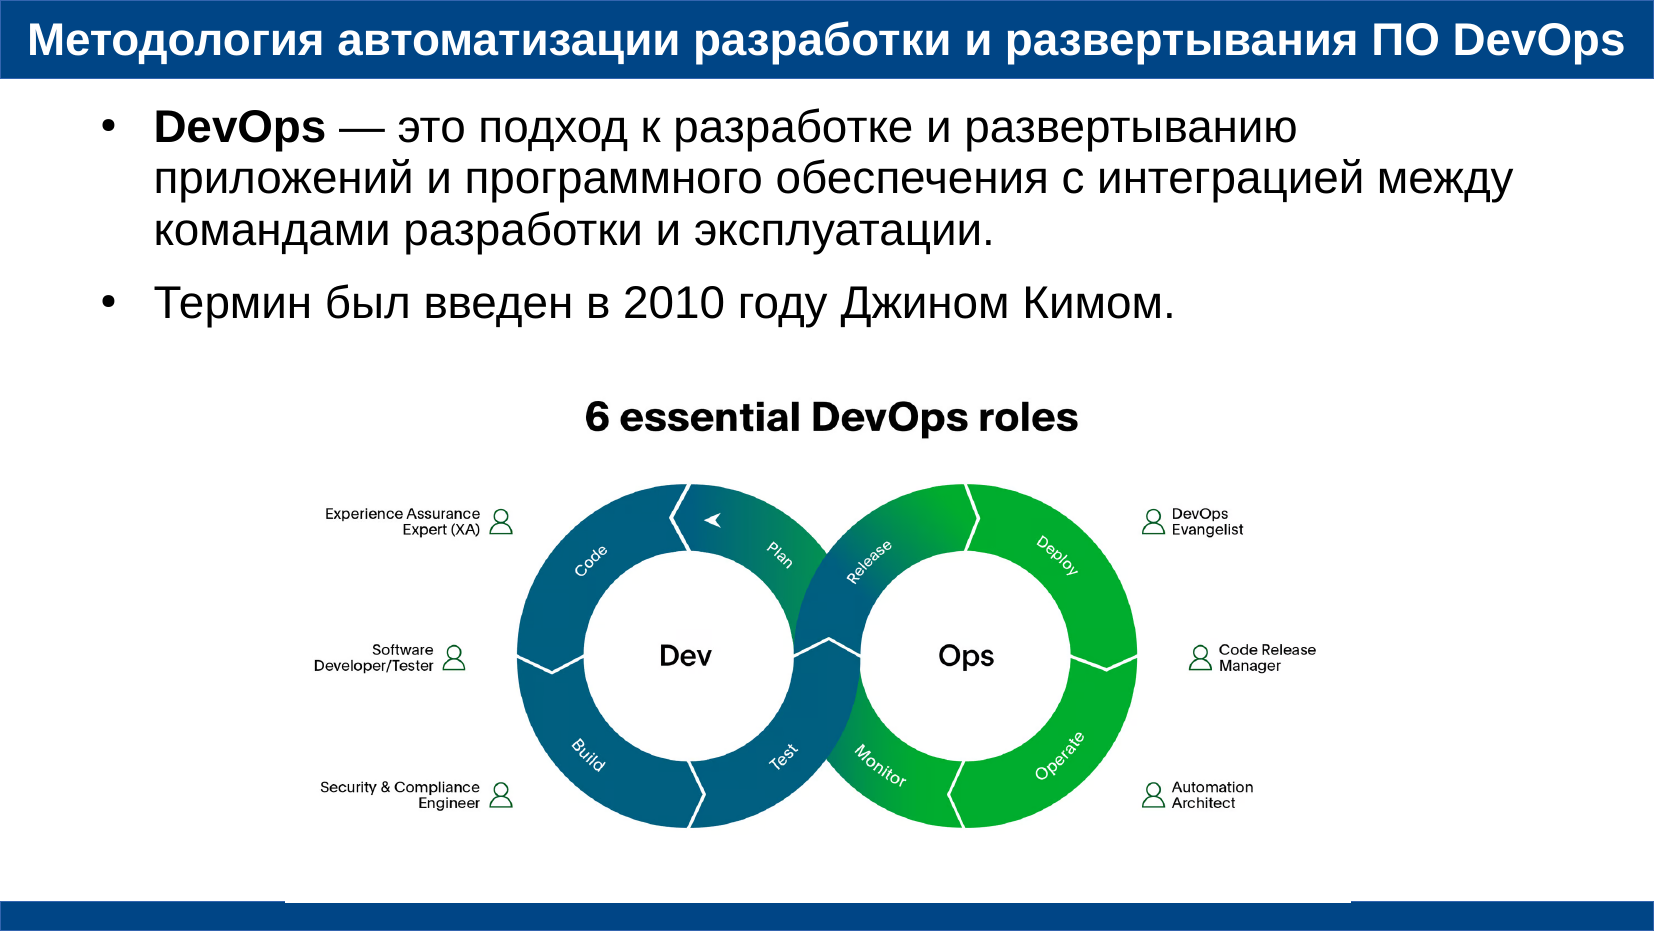

# Методология автоматизации разработки и развертывания ПО DevOps
DevOps — это подход к разработке и развертыванию приложений и программного обеспечения с интеграцией между командами разработки и эксплуатации.
Термин был введен в 2010 году Джином Кимом.